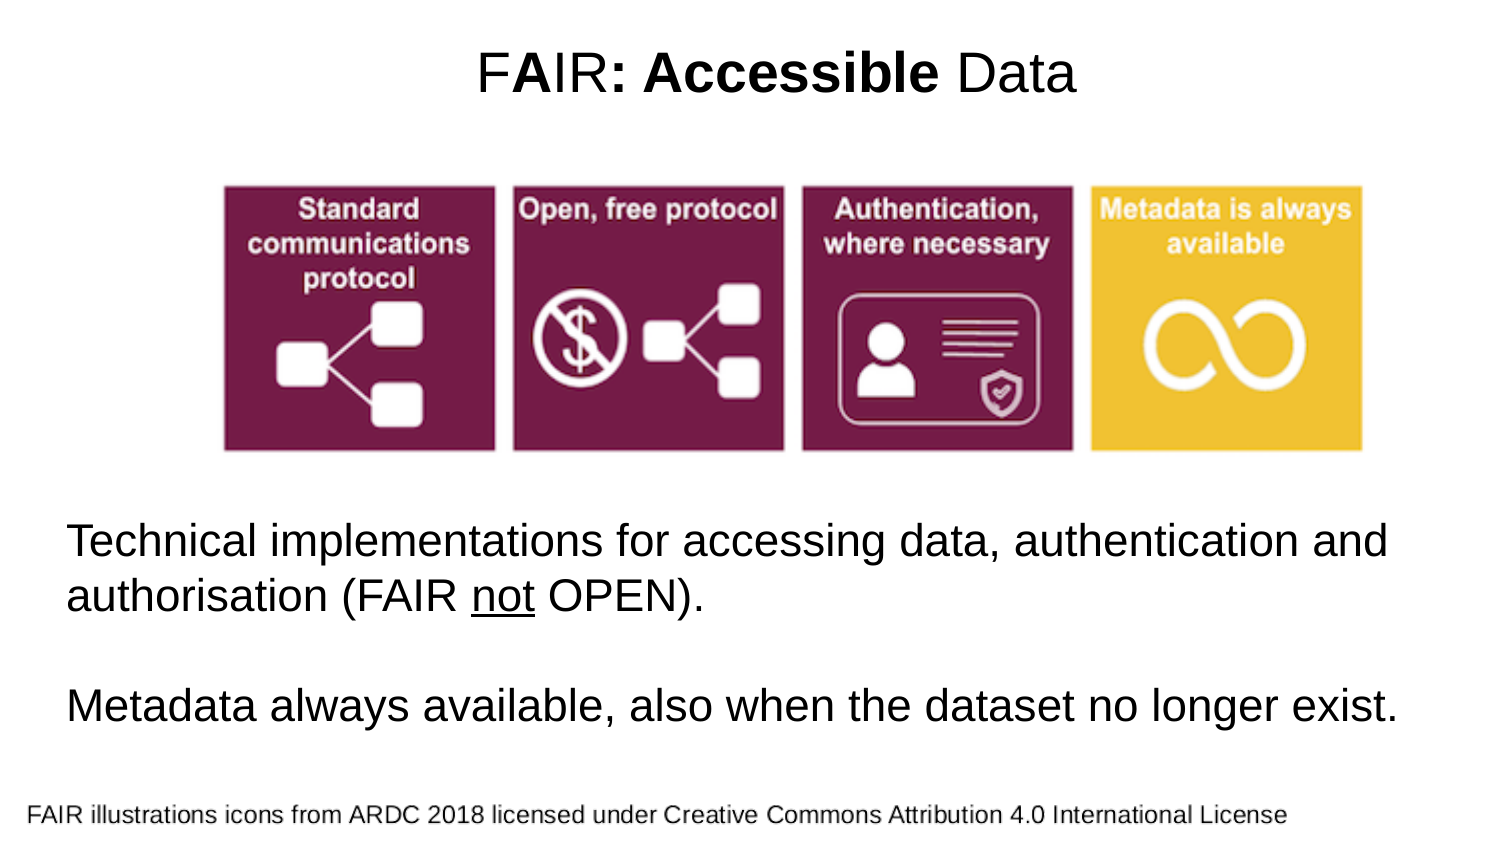

FAIR: Accessible Data
Technical implementations for accessing data, authentication and authorisation (FAIR not OPEN).
Metadata always available, also when the dataset no longer exist.